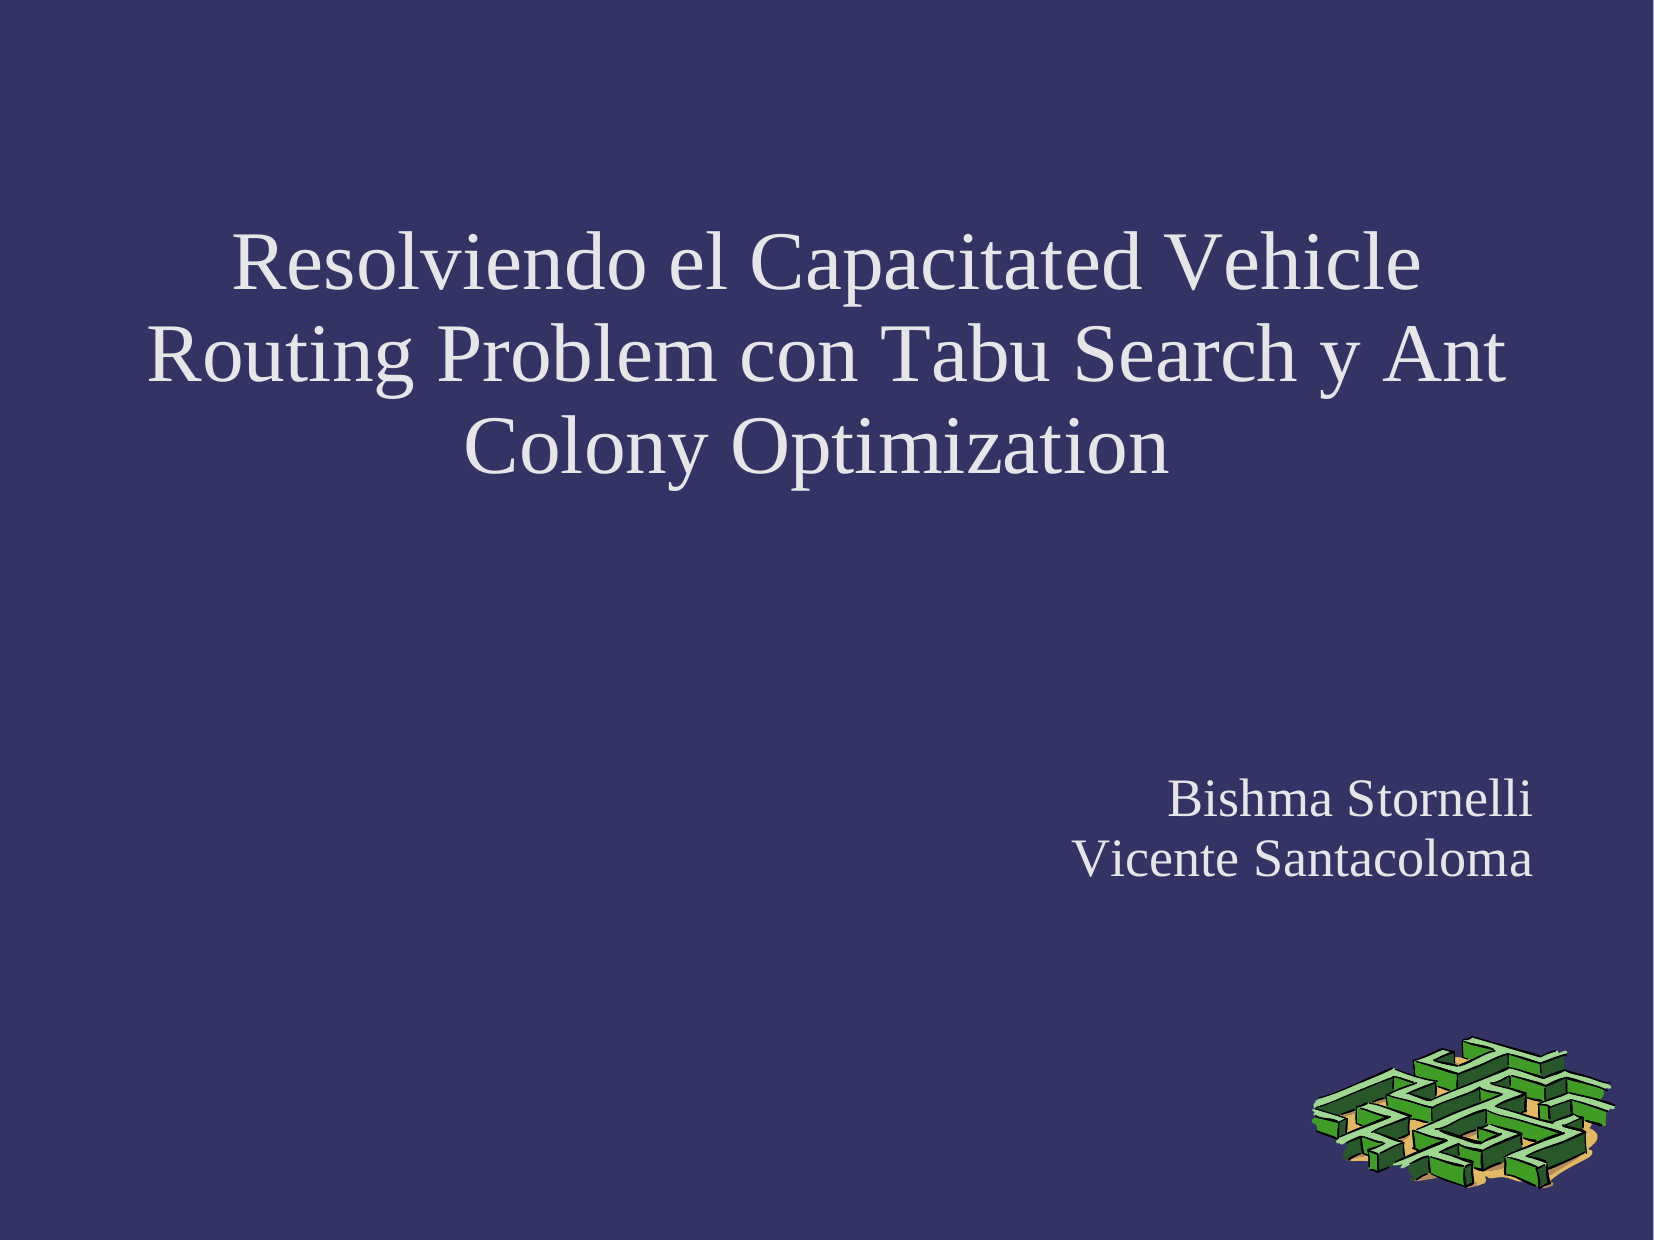

# Resolviendo el Capacitated Vehicle Routing Problem con Tabu Search y Ant Colony Optimization
Bishma Stornelli
Vicente Santacoloma